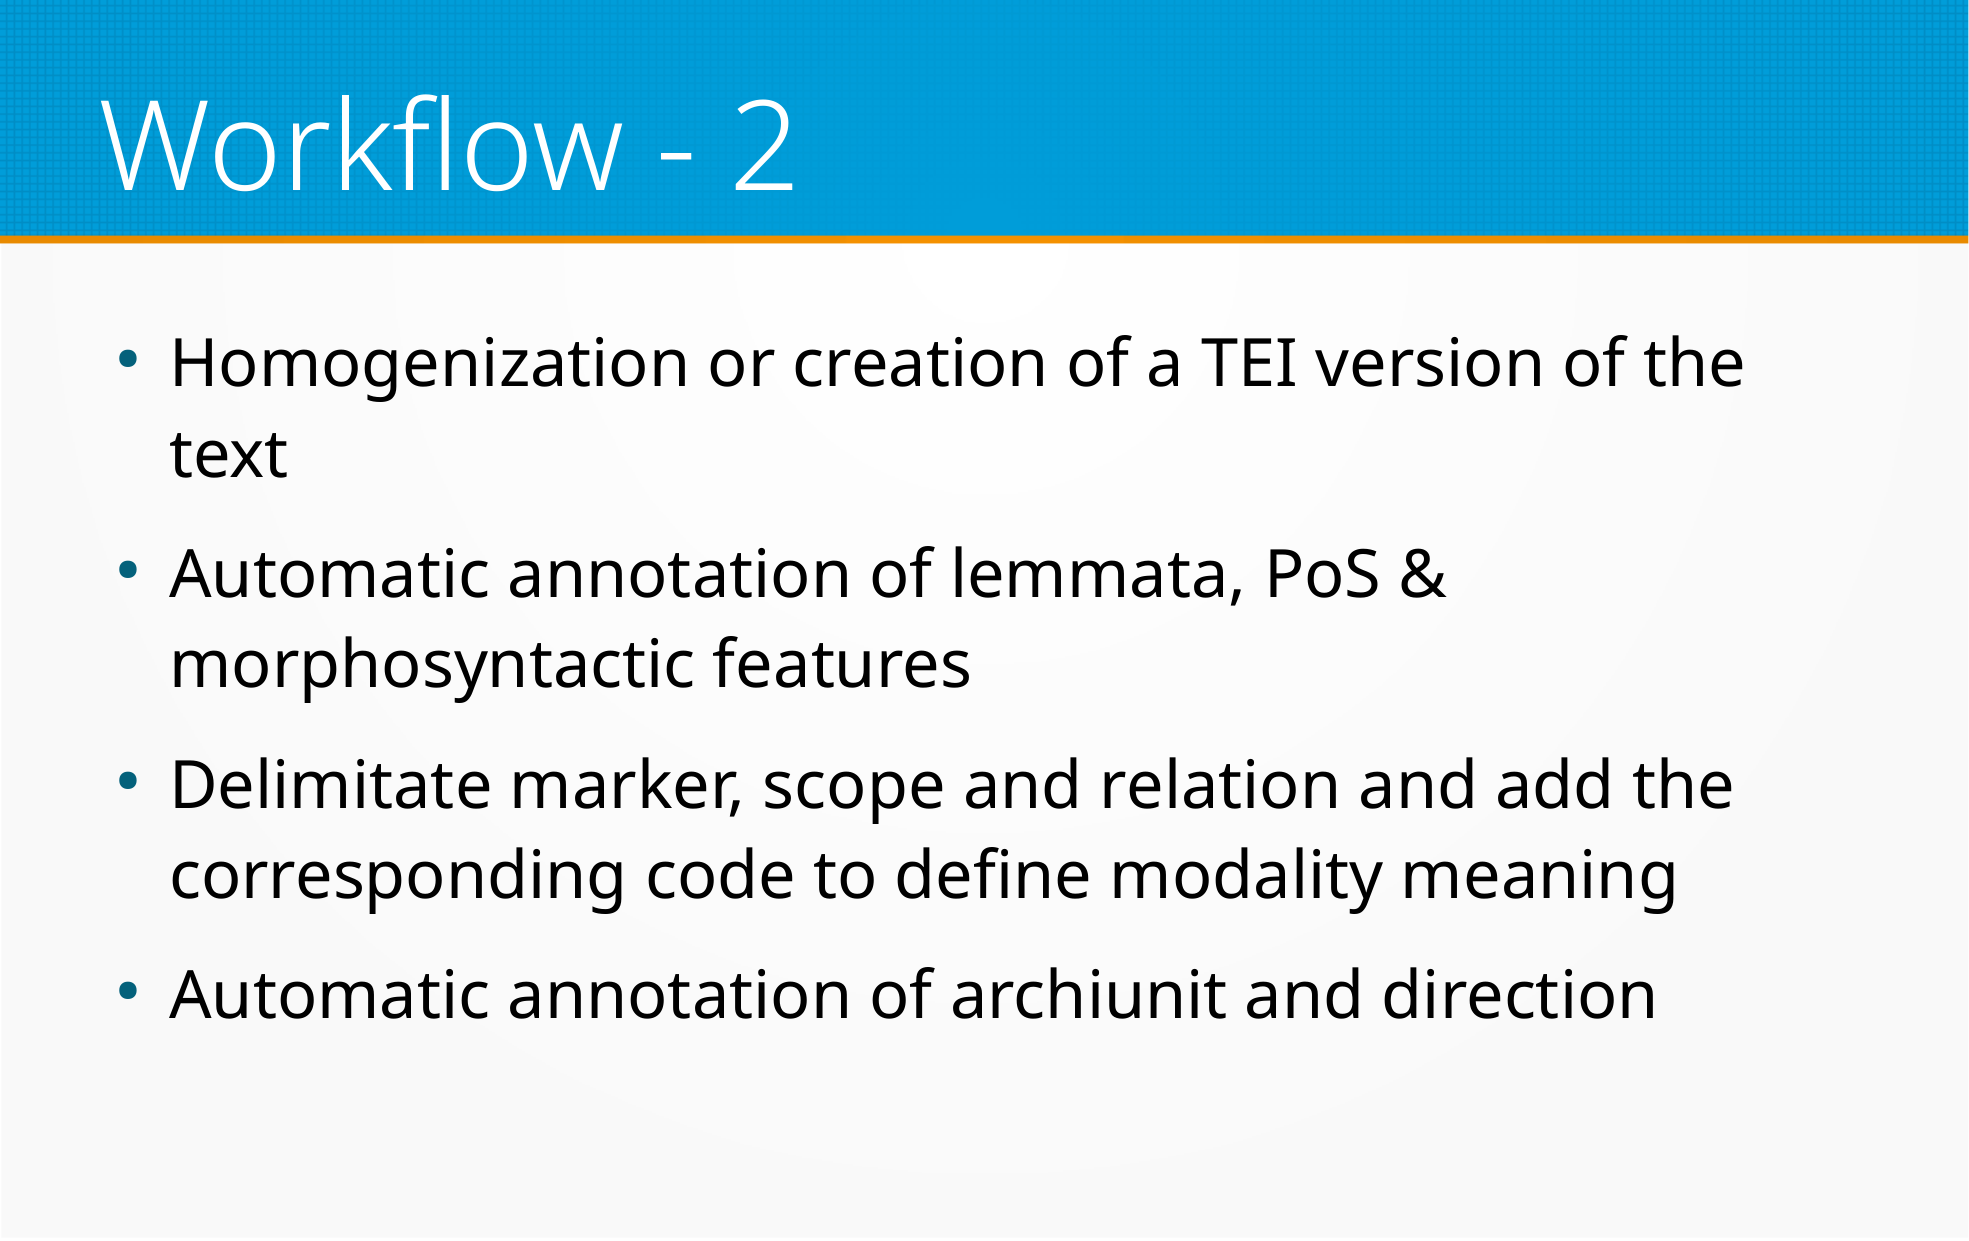

# Workflow - 2
Homogenization or creation of a TEI version of the text
Automatic annotation of lemmata, PoS & morphosyntactic features
Delimitate marker, scope and relation and add the corresponding code to define modality meaning
Automatic annotation of archiunit and direction